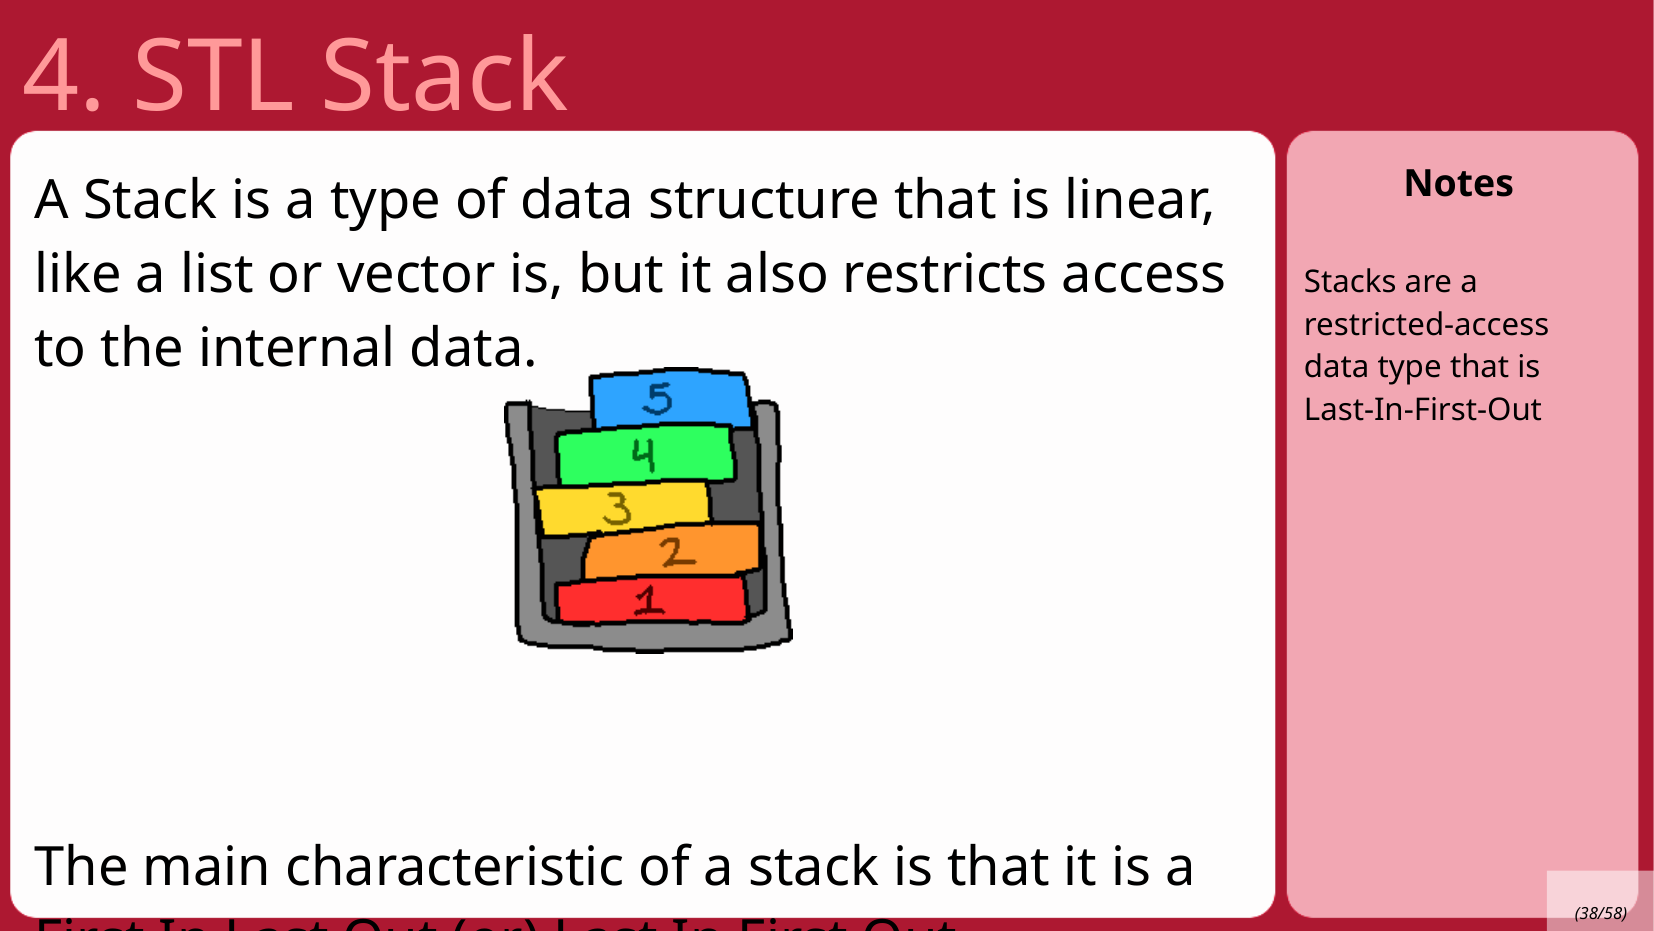

# 4. STL Stack
Notes
Stacks are a restricted-access data type that is Last-In-First-Out
A Stack is a type of data structure that is linear, like a list or vector is, but it also restricts access to the internal data.
The main characteristic of a stack is that it is a
First In Last Out (or) Last In First Out
structure.